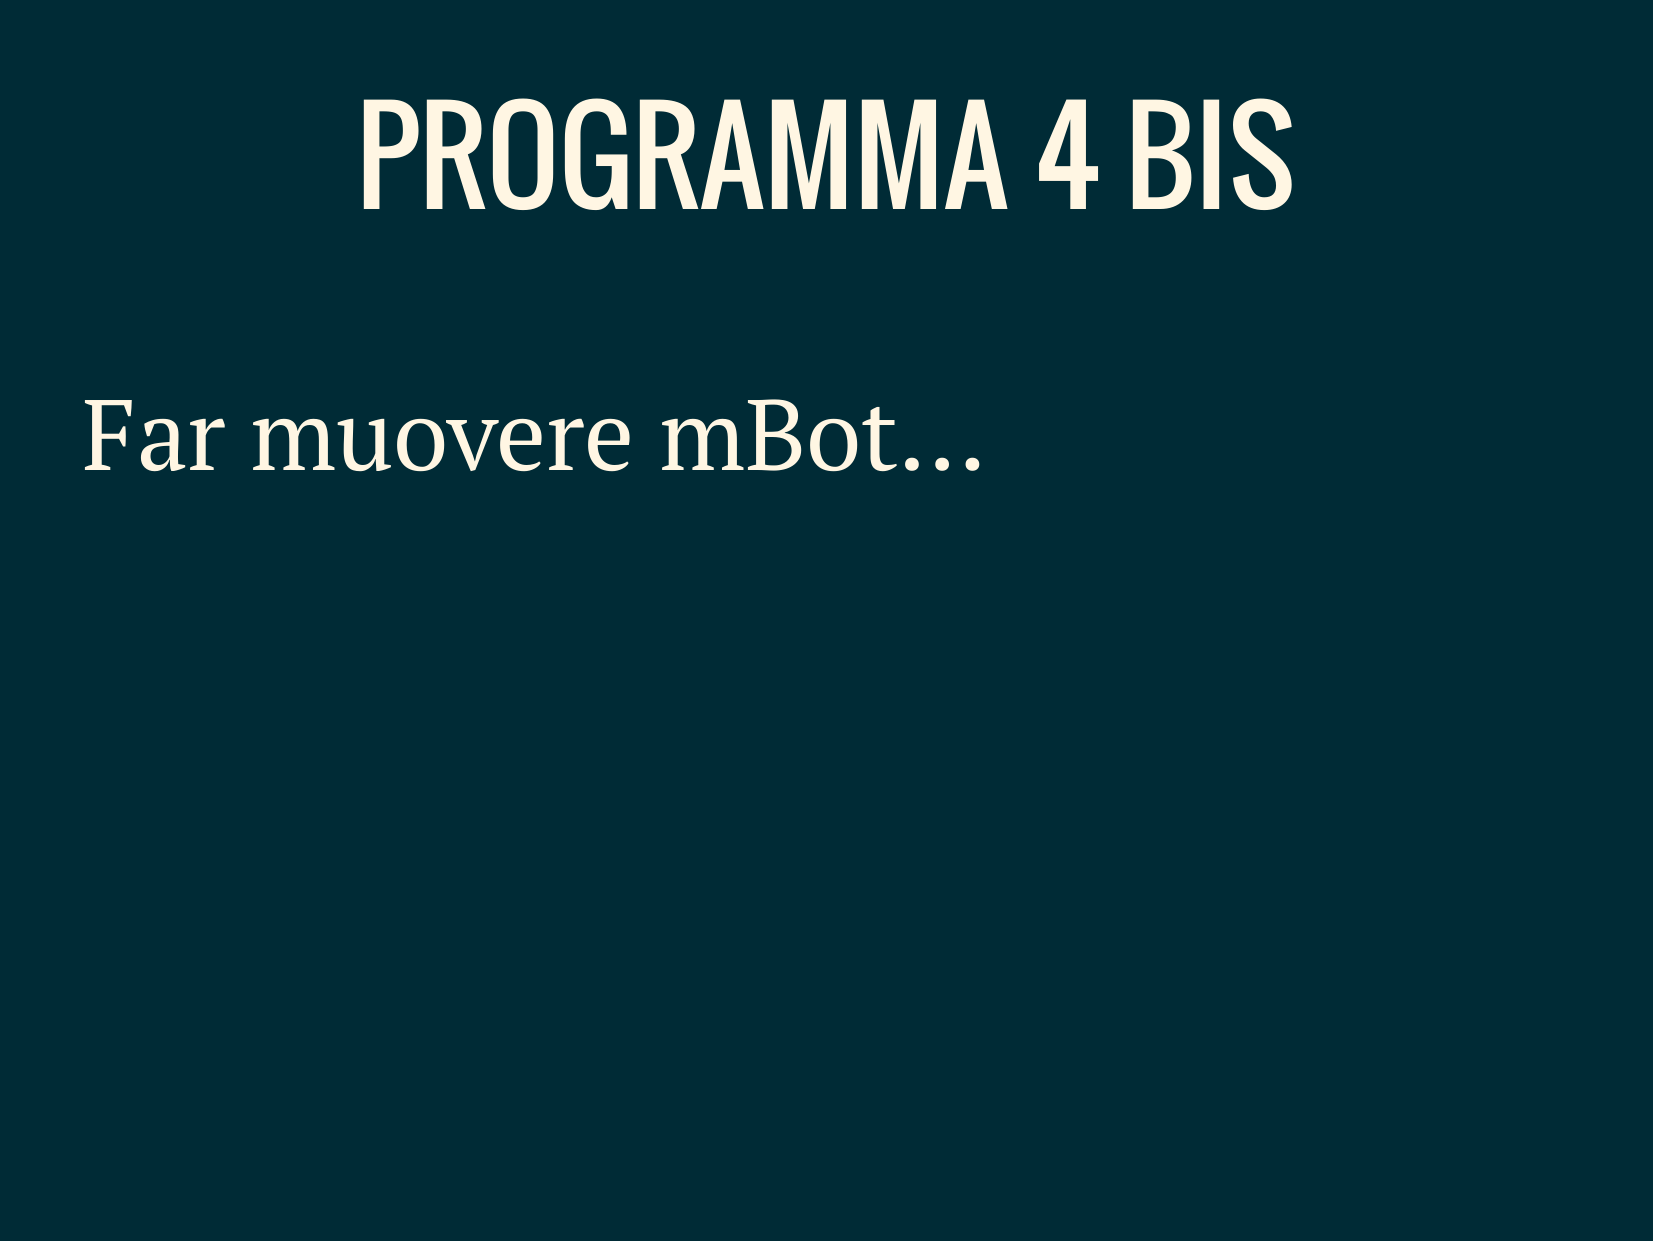

# Programma 4 bis
Far muovere mBot…